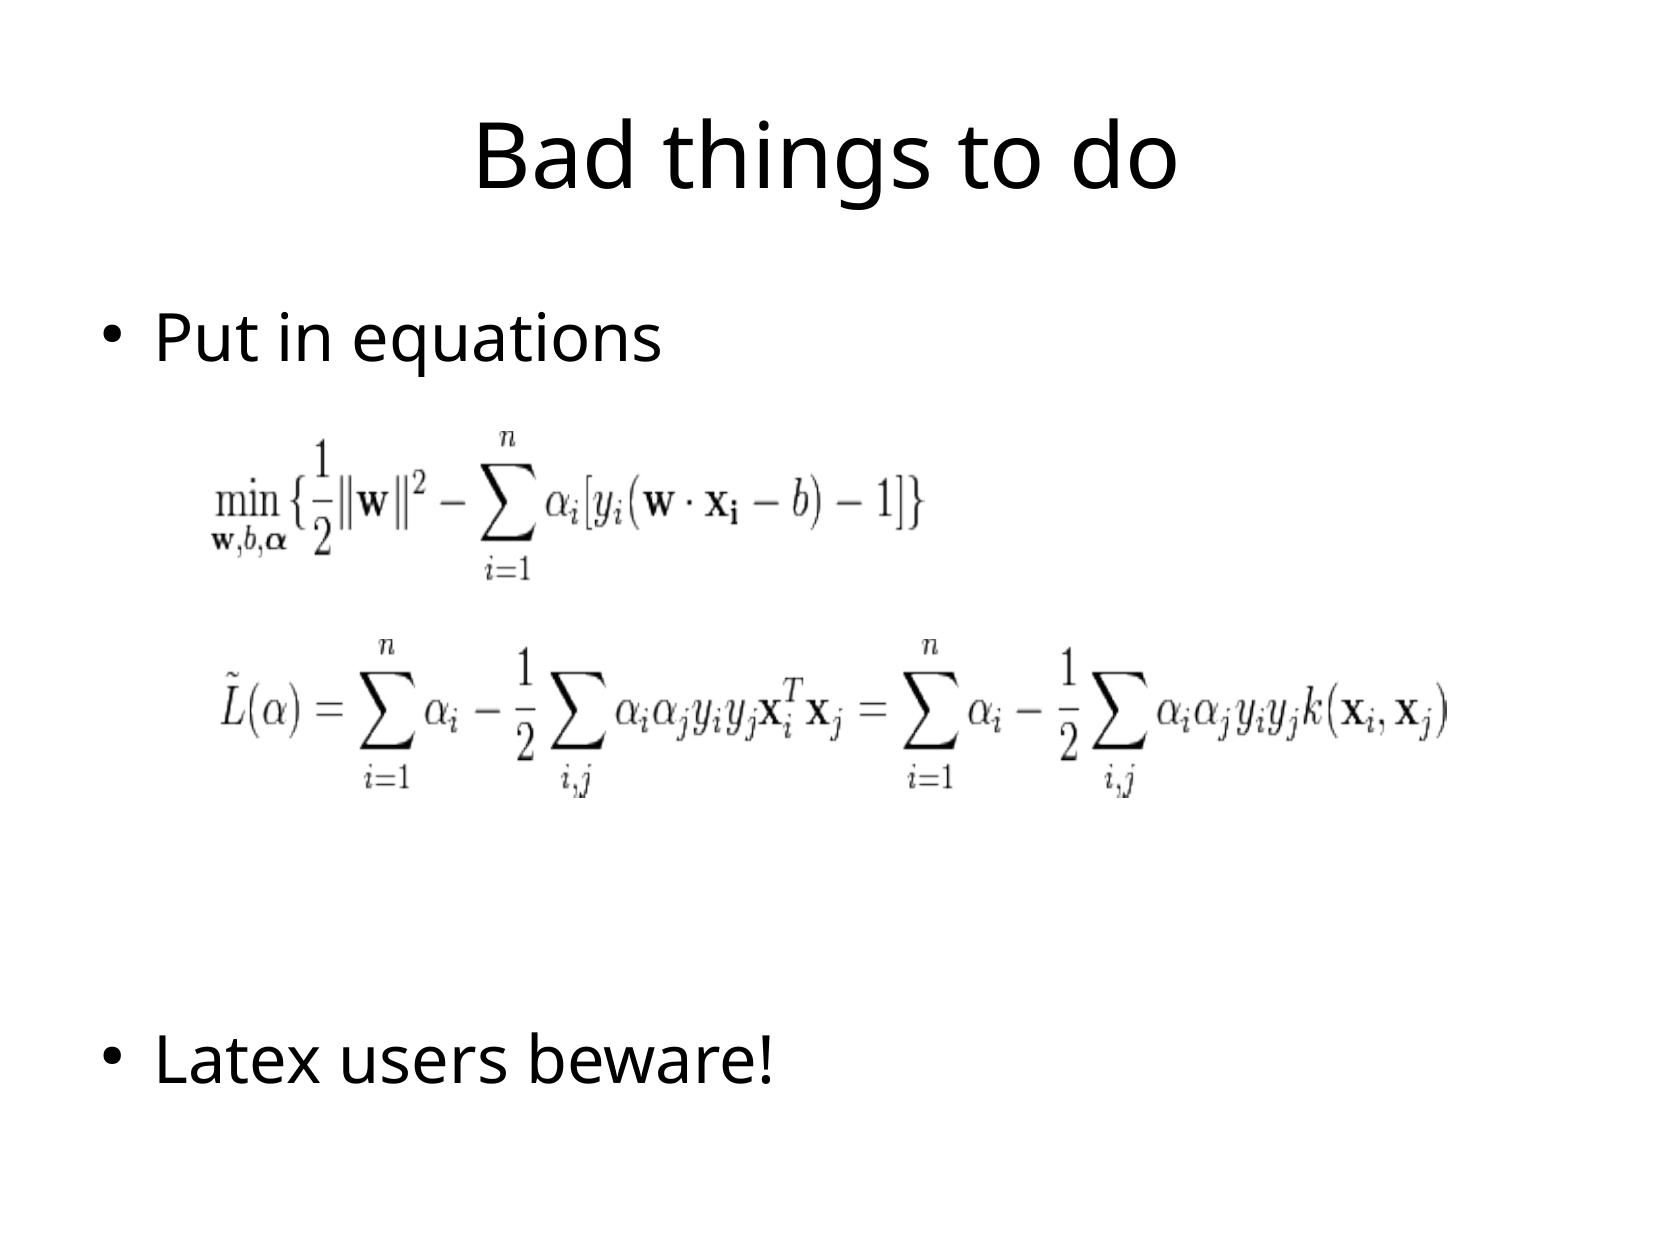

# Bad things to do
Put in equations
Latex users beware!